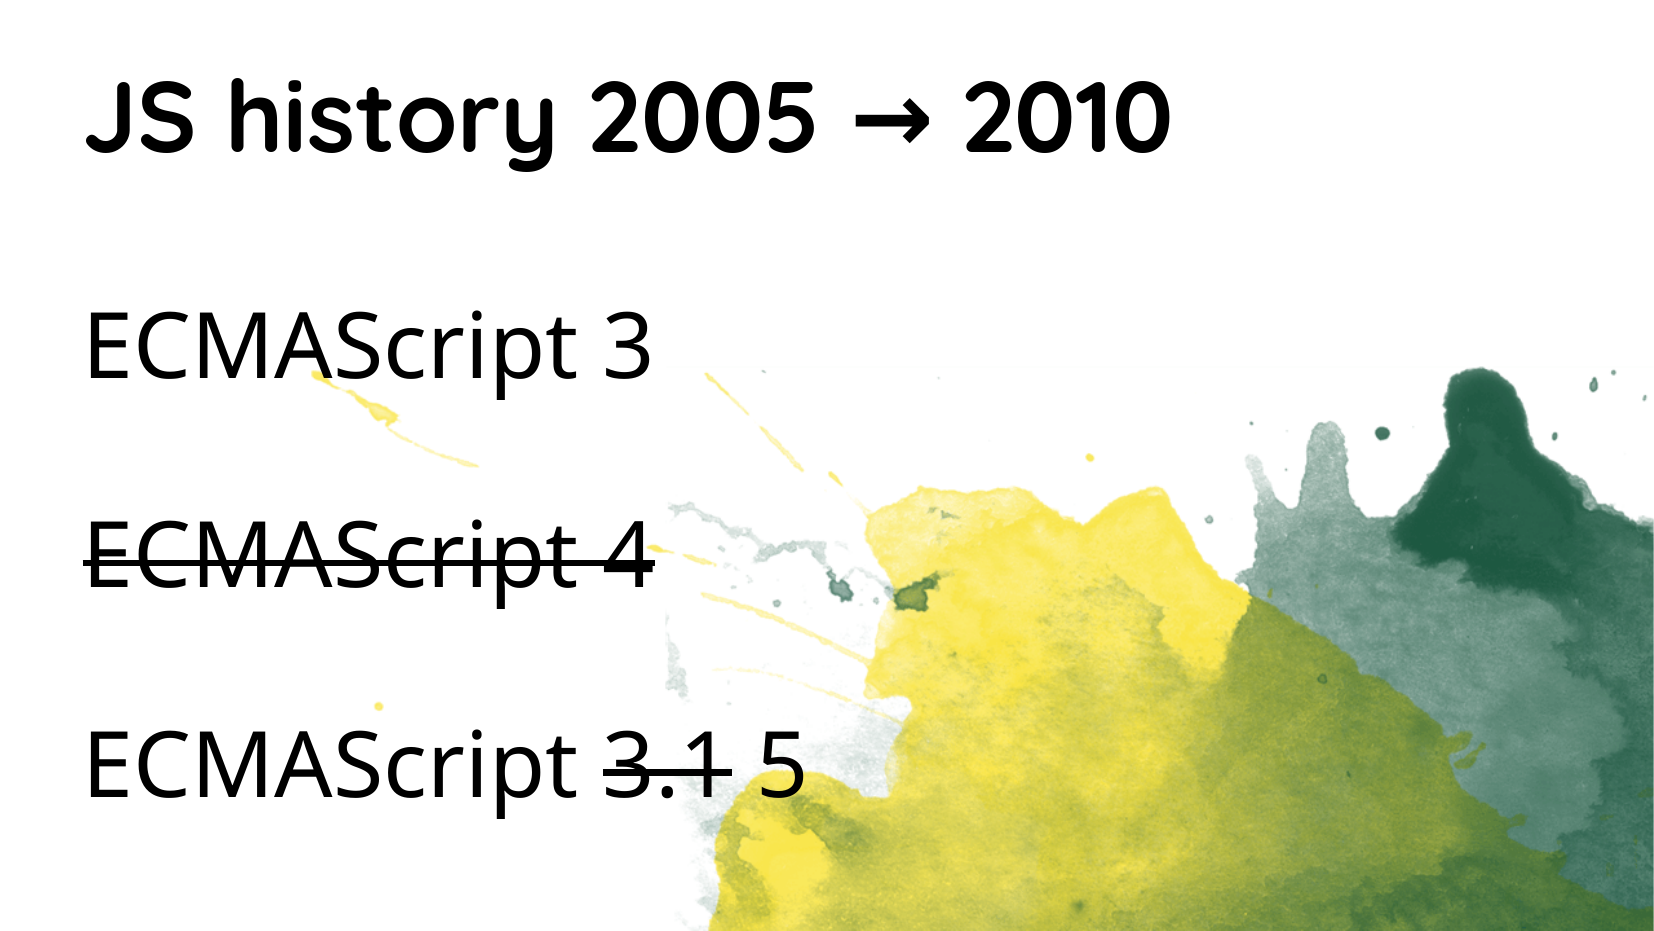

# JS history 2005 → 2010
ECMAScript 3
ECMAScript 4
ECMAScript 3.1 5